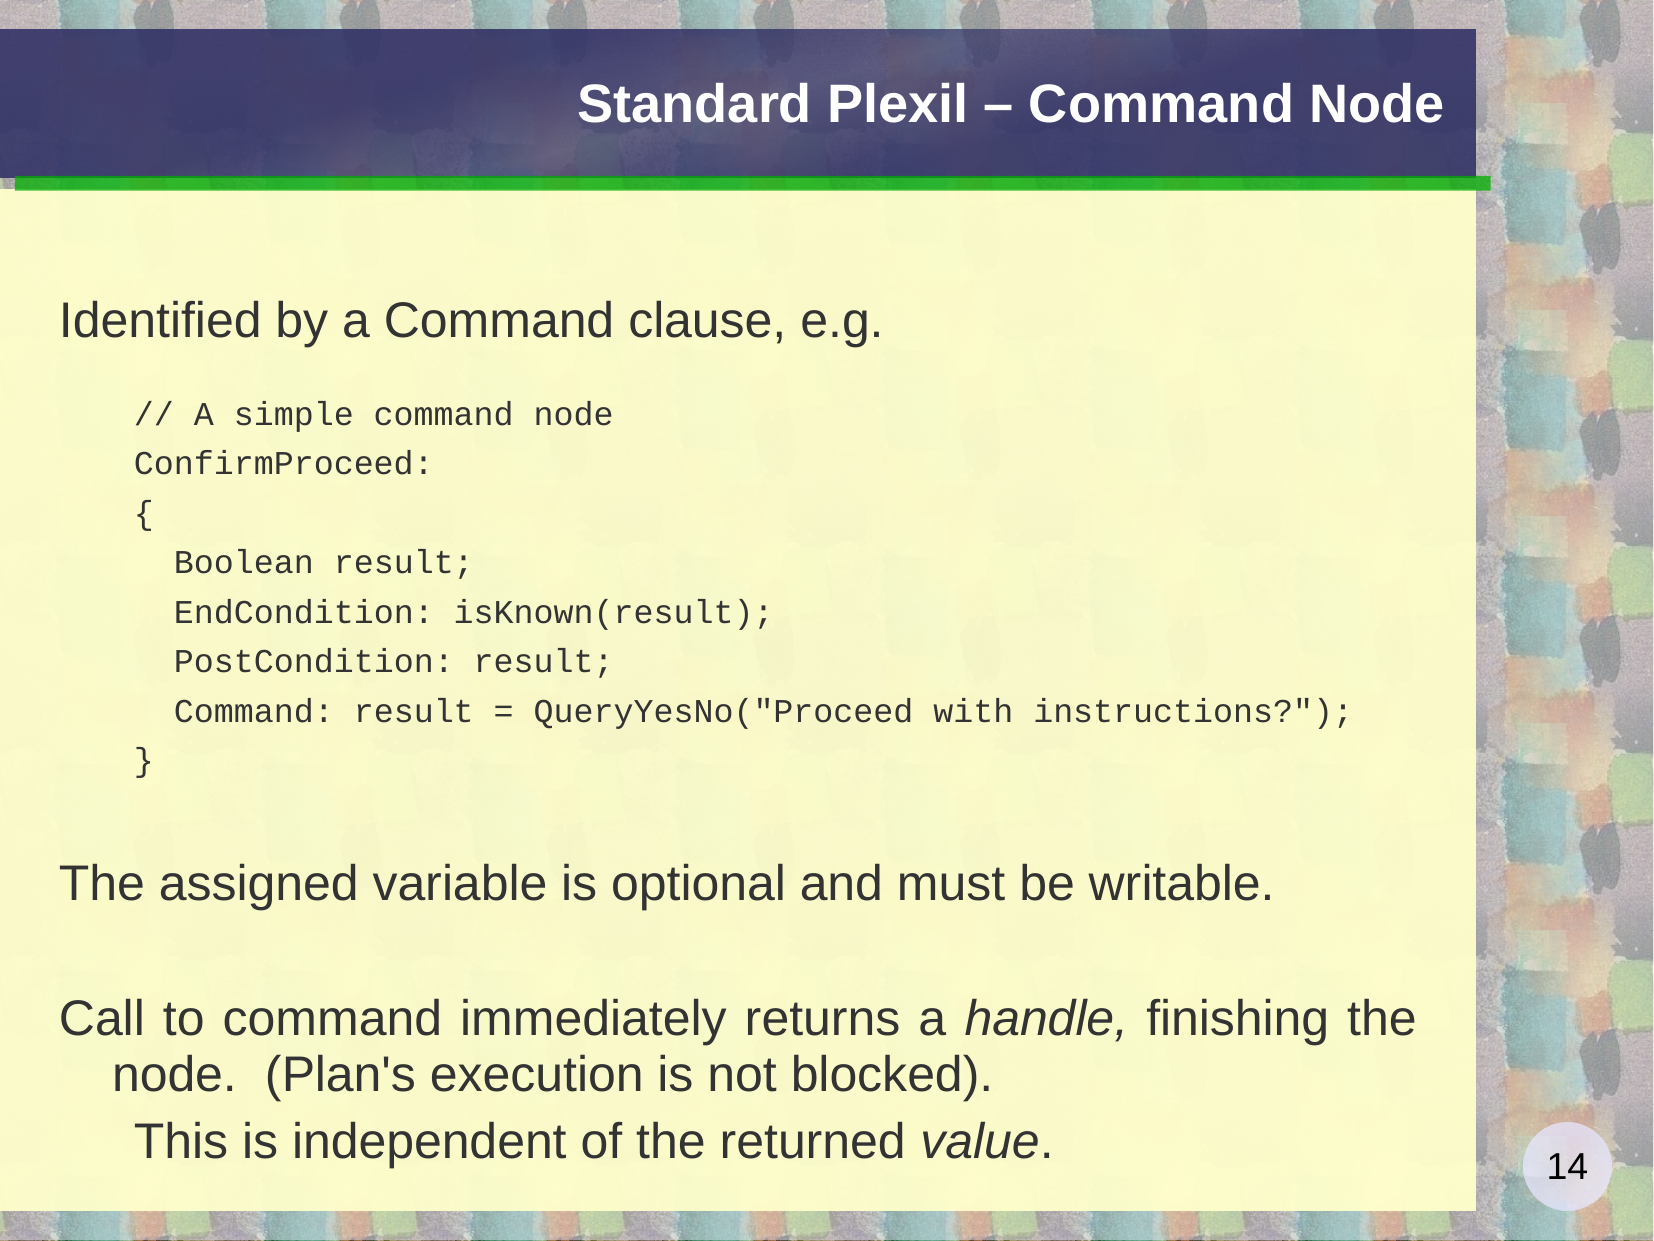

# Standard Plexil – Command Node
Identified by a Command clause, e.g.
// A simple command node
ConfirmProceed:
{
 Boolean result;
 EndCondition: isKnown(result);
 PostCondition: result;
 Command: result = QueryYesNo("Proceed with instructions?");
}
The assigned variable is optional and must be writable.
Call to command immediately returns a handle, finishing the node. (Plan's execution is not blocked).
This is independent of the returned value.